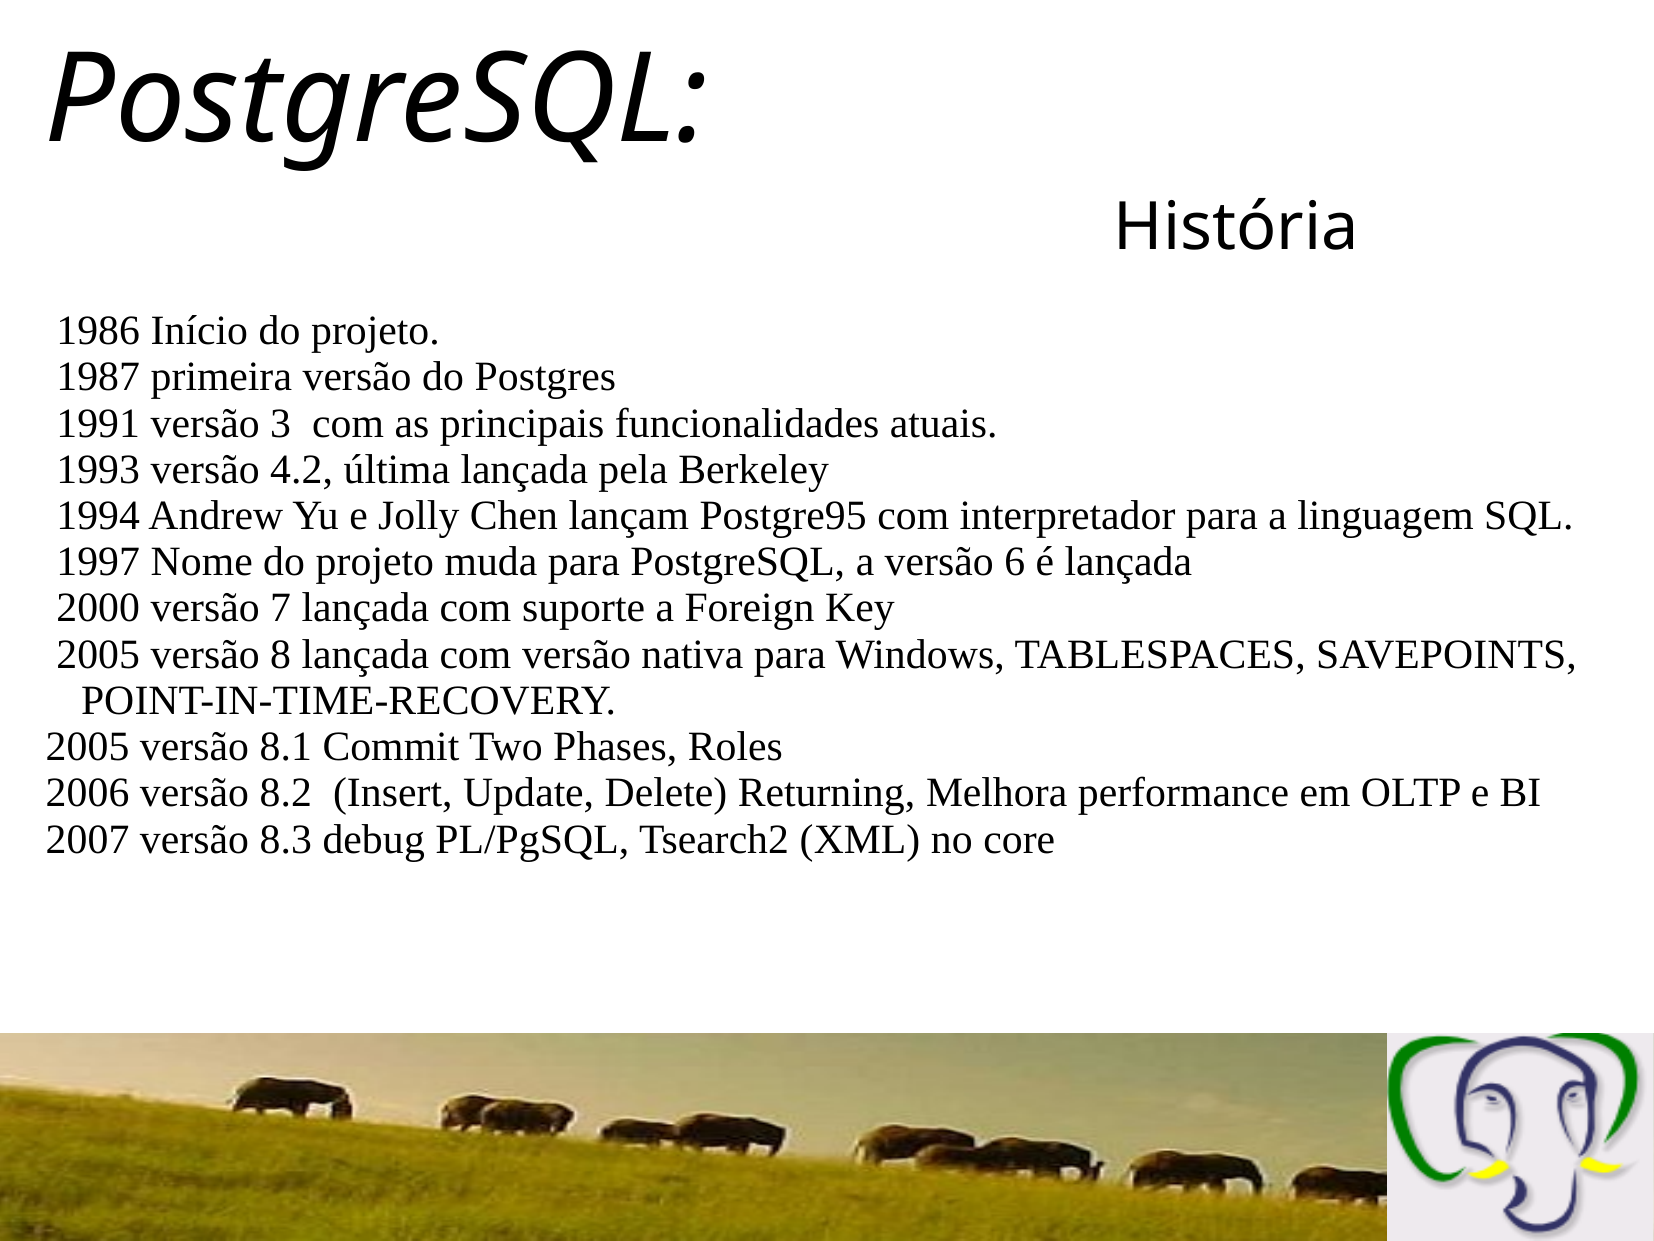

PostgreSQL:
 História
 1986 Início do projeto.
 1987 primeira versão do Postgres
 1991 versão 3 com as principais funcionalidades atuais.
 1993 versão 4.2, última lançada pela Berkeley
 1994 Andrew Yu e Jolly Chen lançam Postgre95 com interpretador para a linguagem SQL.
 1997 Nome do projeto muda para PostgreSQL, a versão 6 é lançada
 2000 versão 7 lançada com suporte a Foreign Key
 2005 versão 8 lançada com versão nativa para Windows, TABLESPACES, SAVEPOINTS, POINT-IN-TIME-RECOVERY.
2005 versão 8.1 Commit Two Phases, Roles
2006 versão 8.2 (Insert, Update, Delete) Returning, Melhora performance em OLTP e BI
2007 versão 8.3 debug PL/PgSQL, Tsearch2 (XML) no core